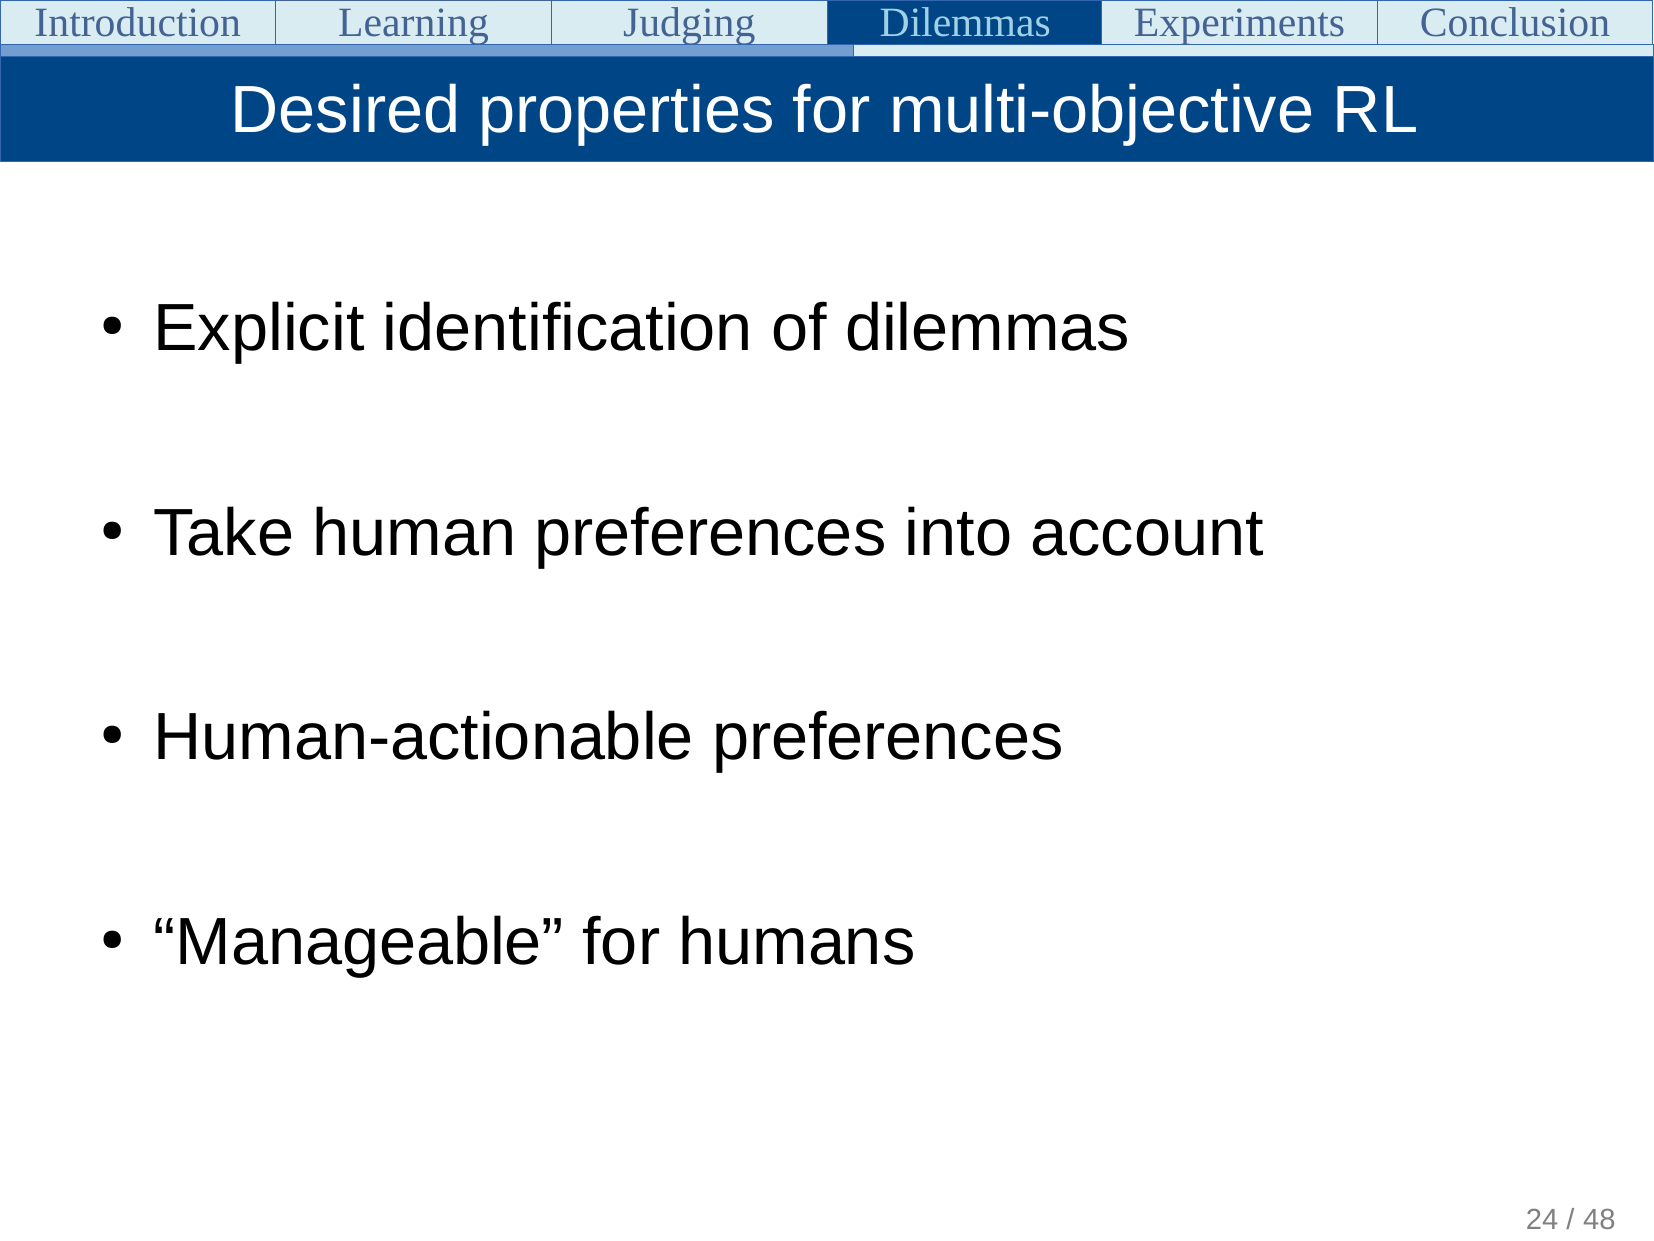

# Desired properties for multi-objective RL
Explicit identification of dilemmas
Take human preferences into account
Human-actionable preferences
“Manageable” for humans